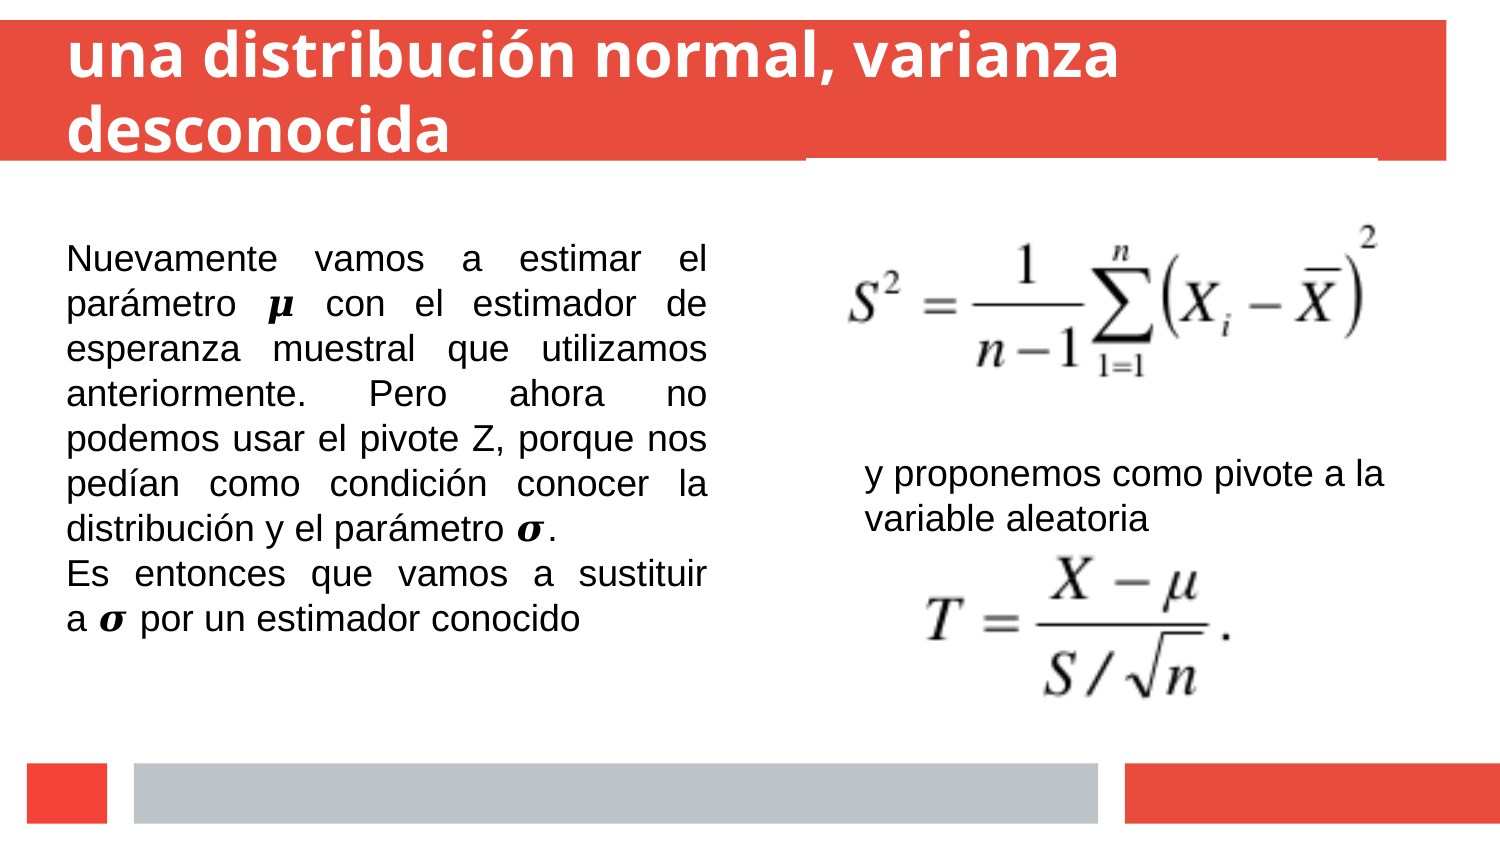

# Intervalo de confianza para la media de una distribución normal, varianza desconocida
Nuevamente vamos a estimar el parámetro 𝝁 con el estimador de esperanza muestral que utilizamos anteriormente. Pero ahora no podemos usar el pivote Z, porque nos pedían como condición conocer la distribución y el parámetro 𝝈.
Es entonces que vamos a sustituir a 𝝈 por un estimador conocido
y proponemos como pivote a la variable aleatoria